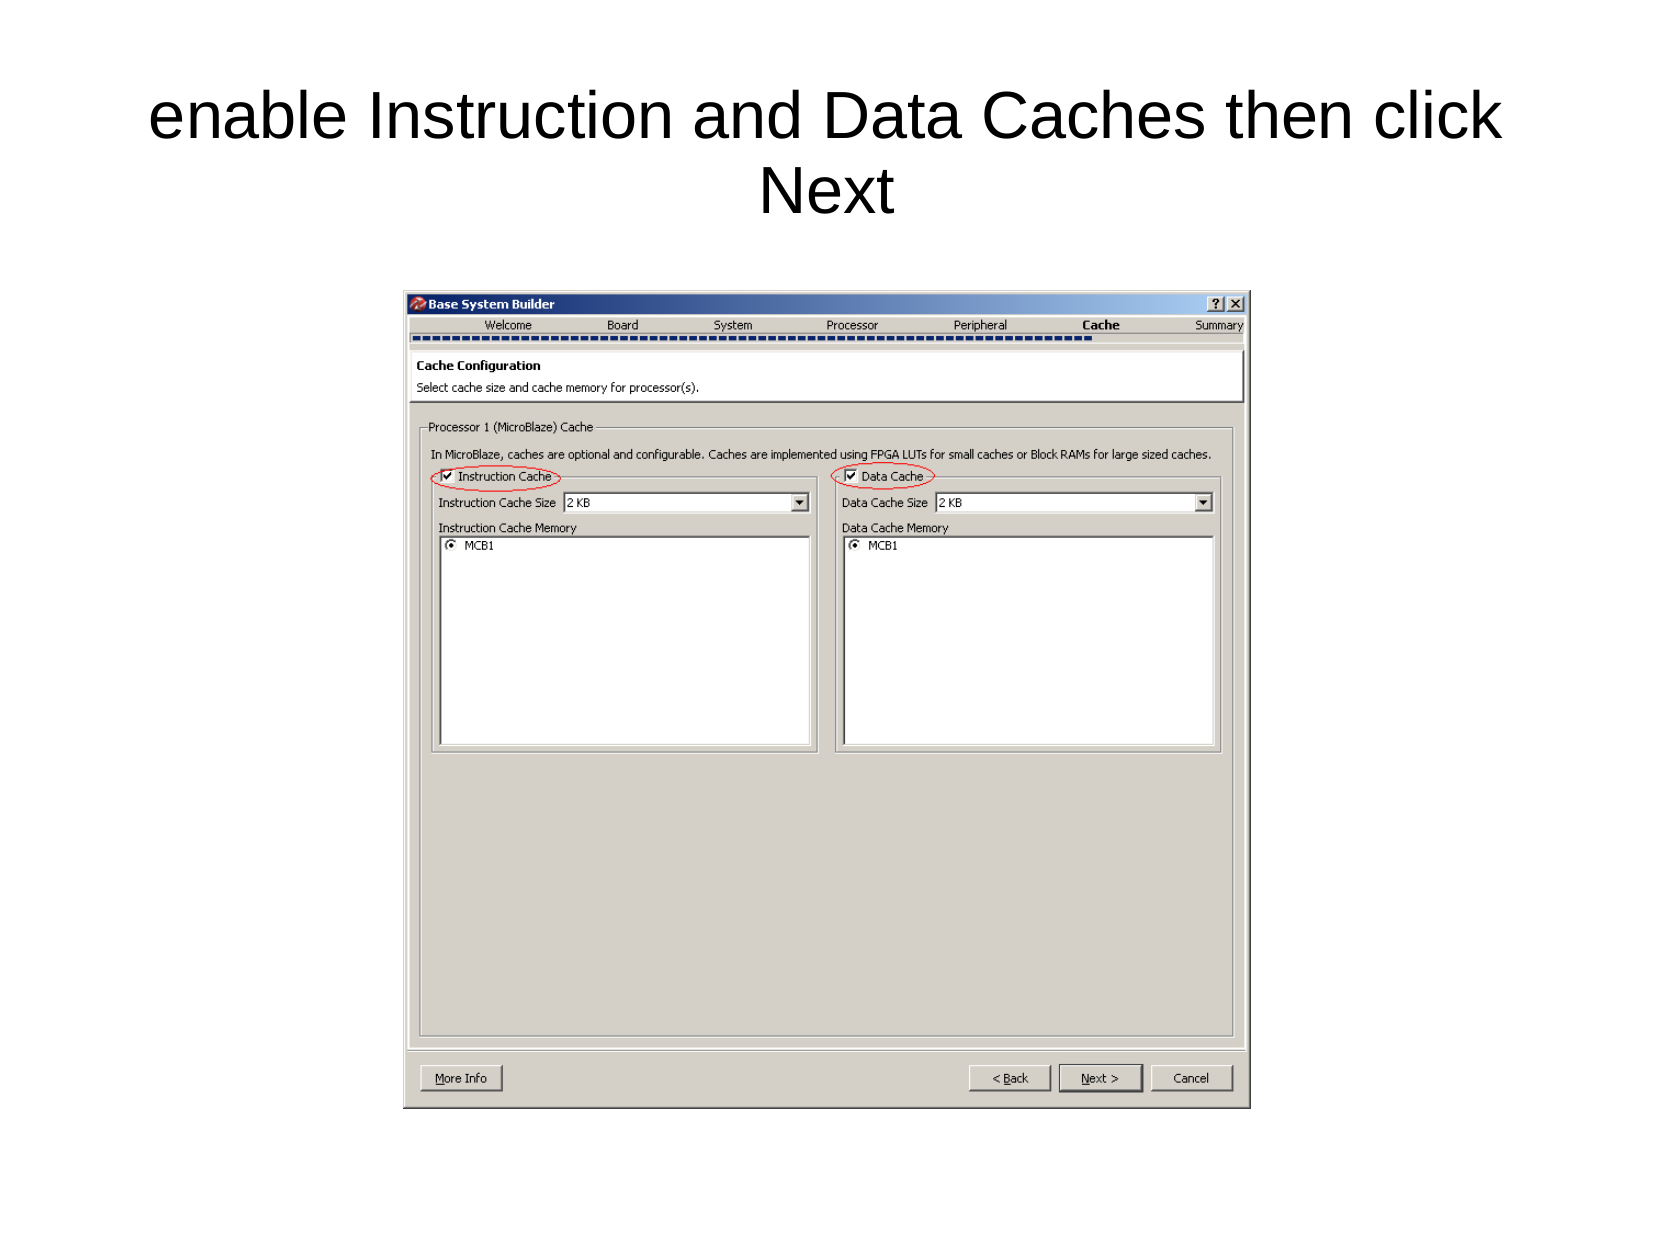

# enable Instruction and Data Caches then click Next